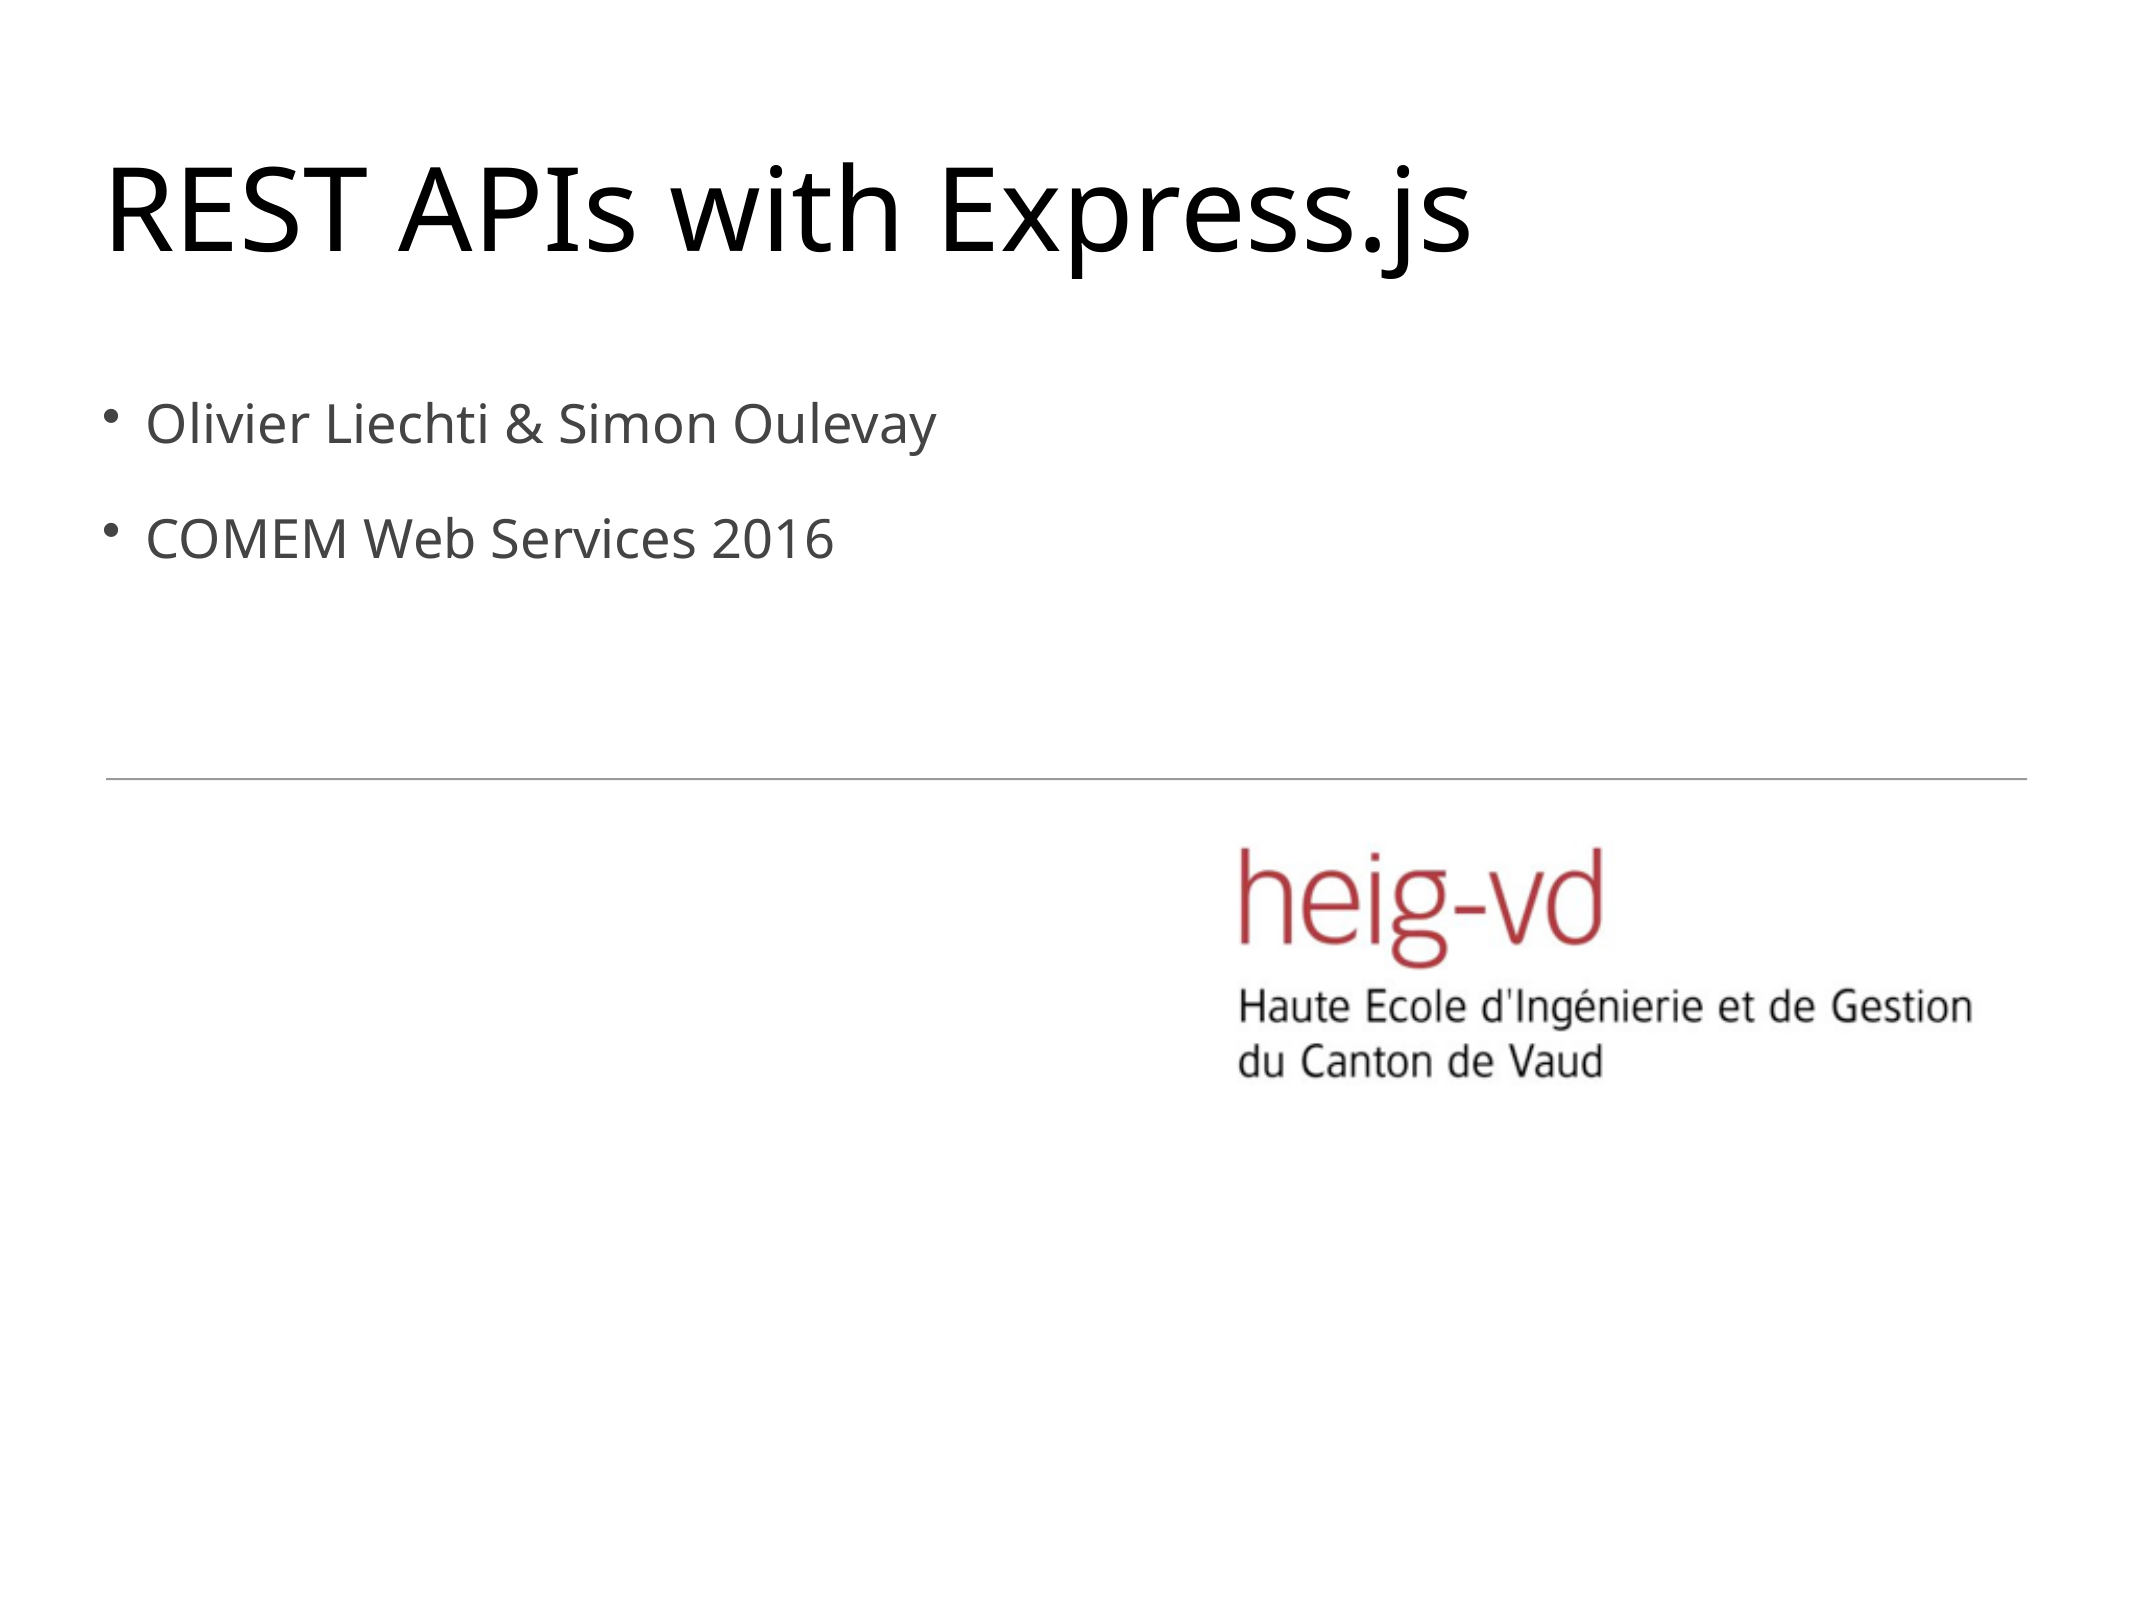

# REST APIs with Express.js
Olivier Liechti & Simon Oulevay
COMEM Web Services 2016